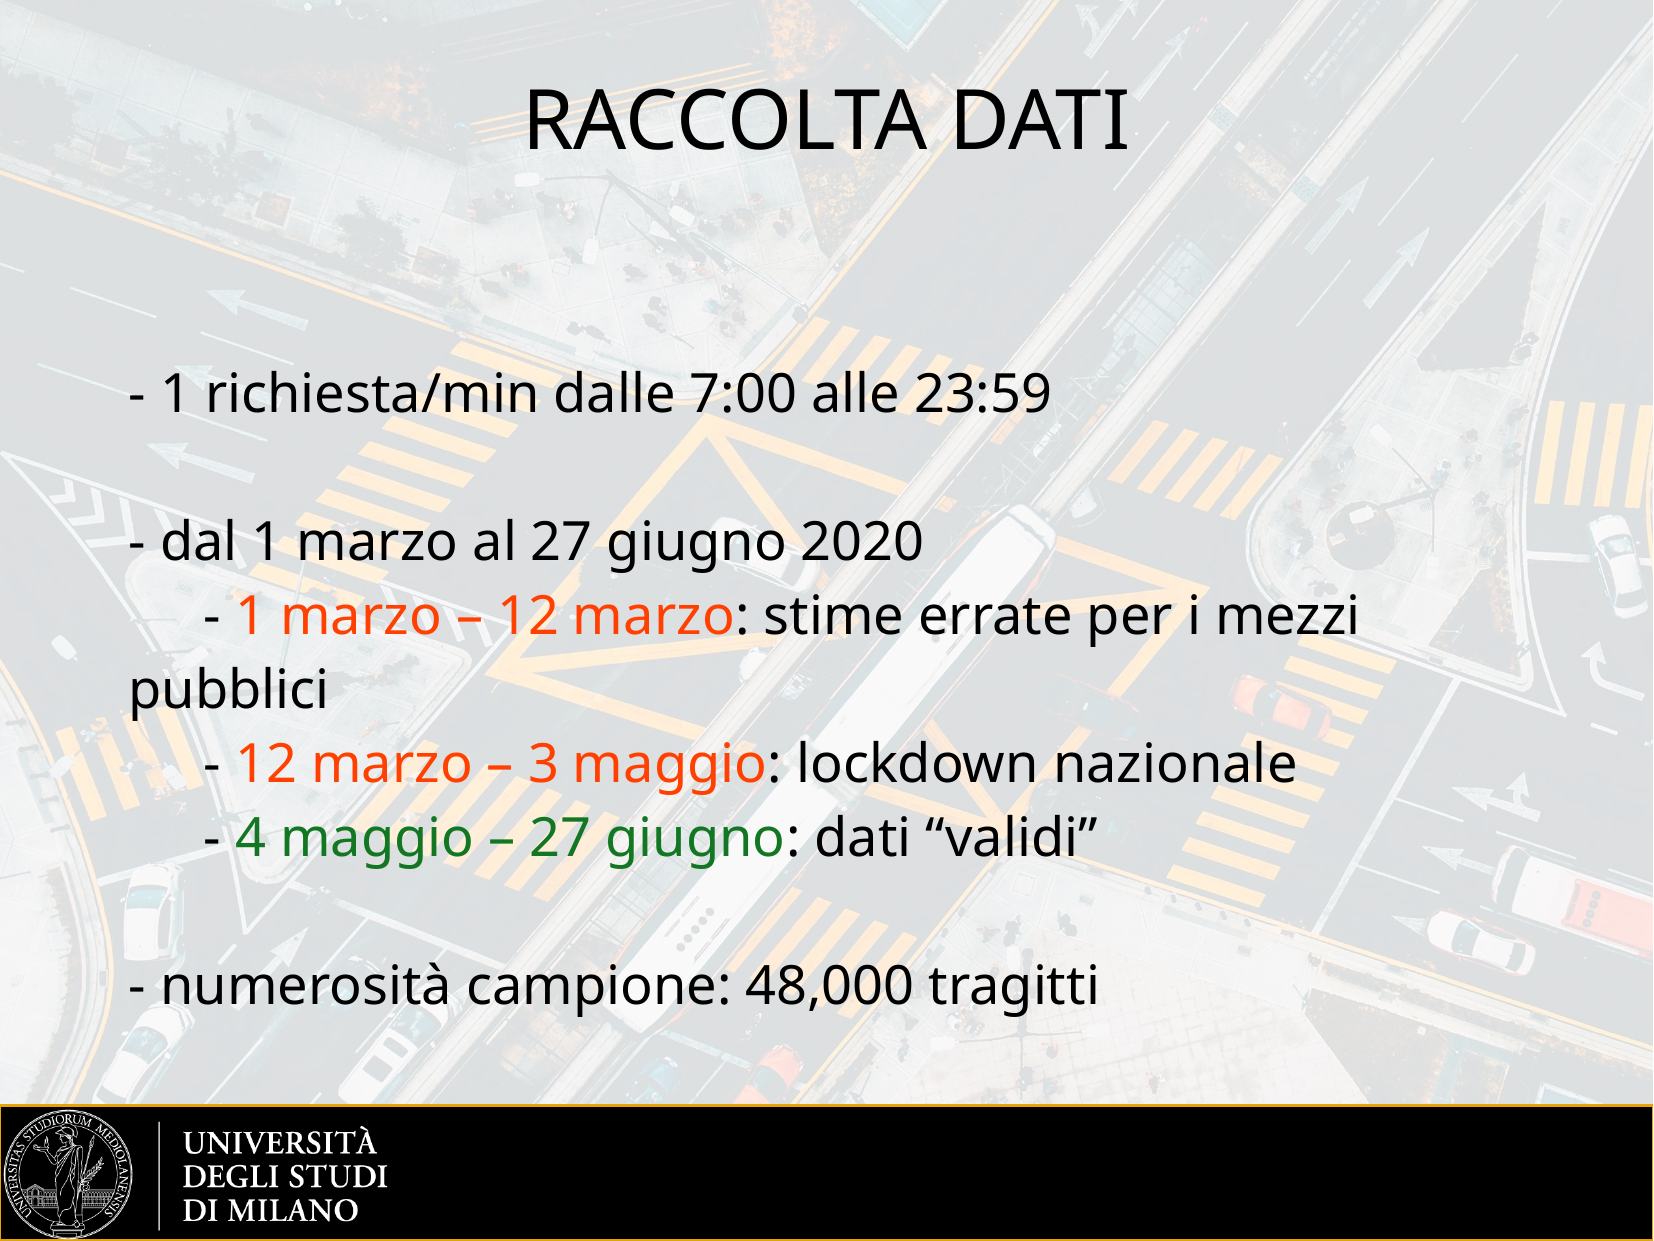

RACCOLTA DATI
- 1 richiesta/min dalle 7:00 alle 23:59
- dal 1 marzo al 27 giugno 2020
	- 1 marzo – 12 marzo: stime errate per i mezzi pubblici
	- 12 marzo – 3 maggio: lockdown nazionale
	- 4 maggio – 27 giugno: dati “validi”
- numerosità campione: 48,000 tragitti